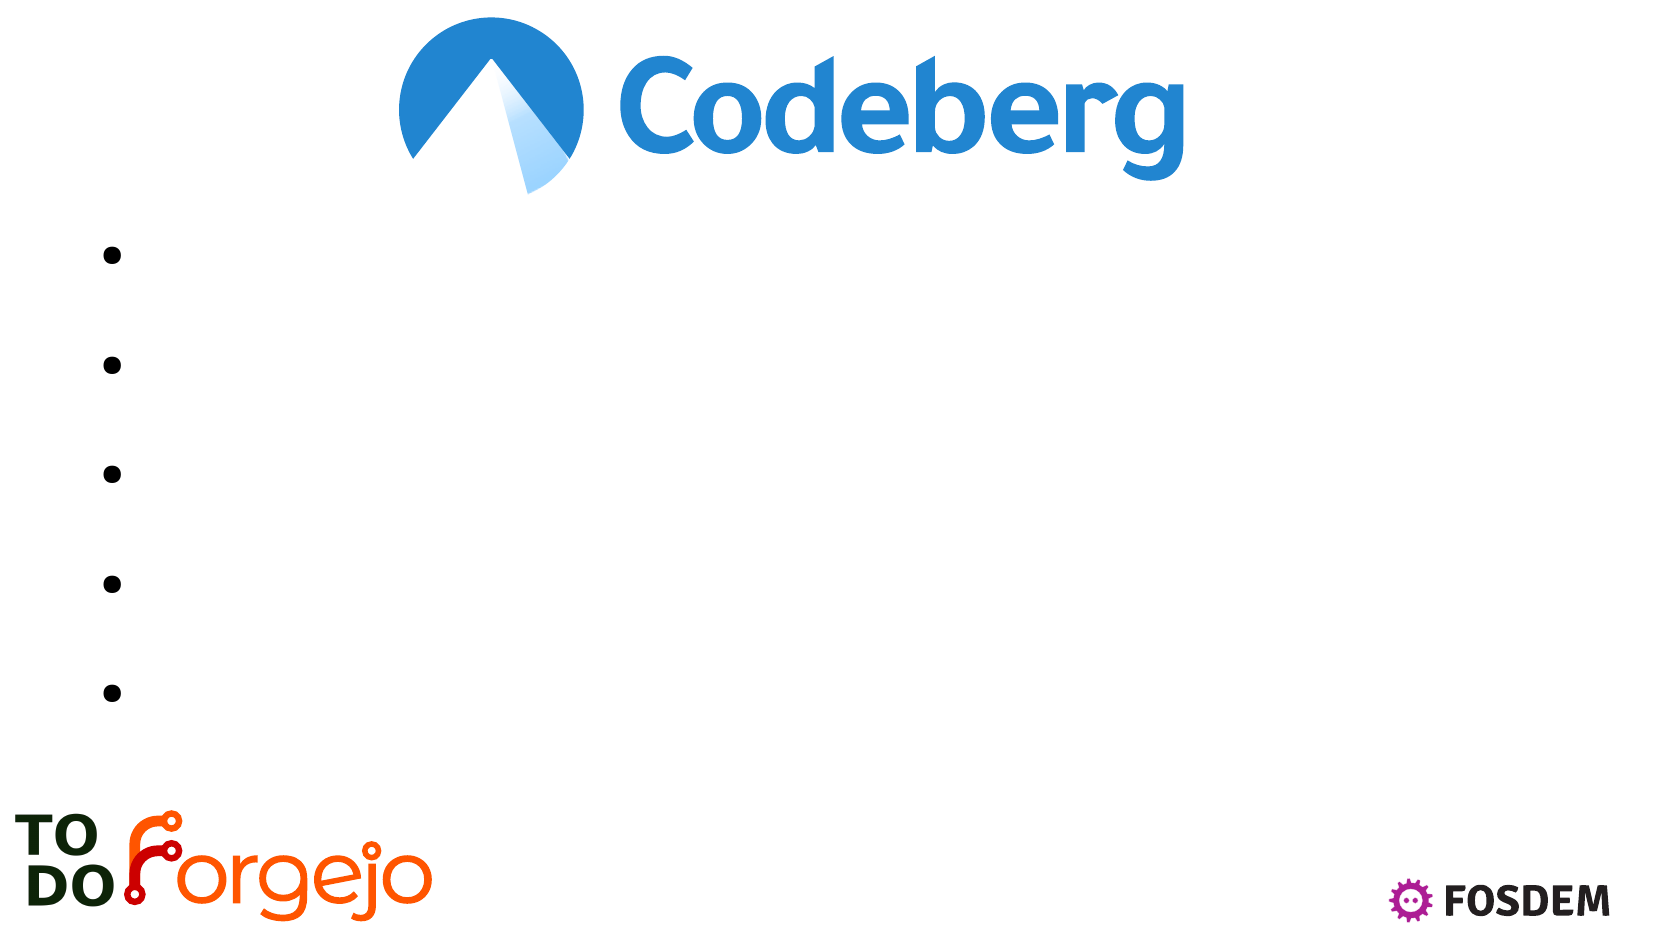

# Non-profit for collaborating on FOSS
Runs on Forgejo
Hosts Forgejo code
Member organization
Easy to import from other forges